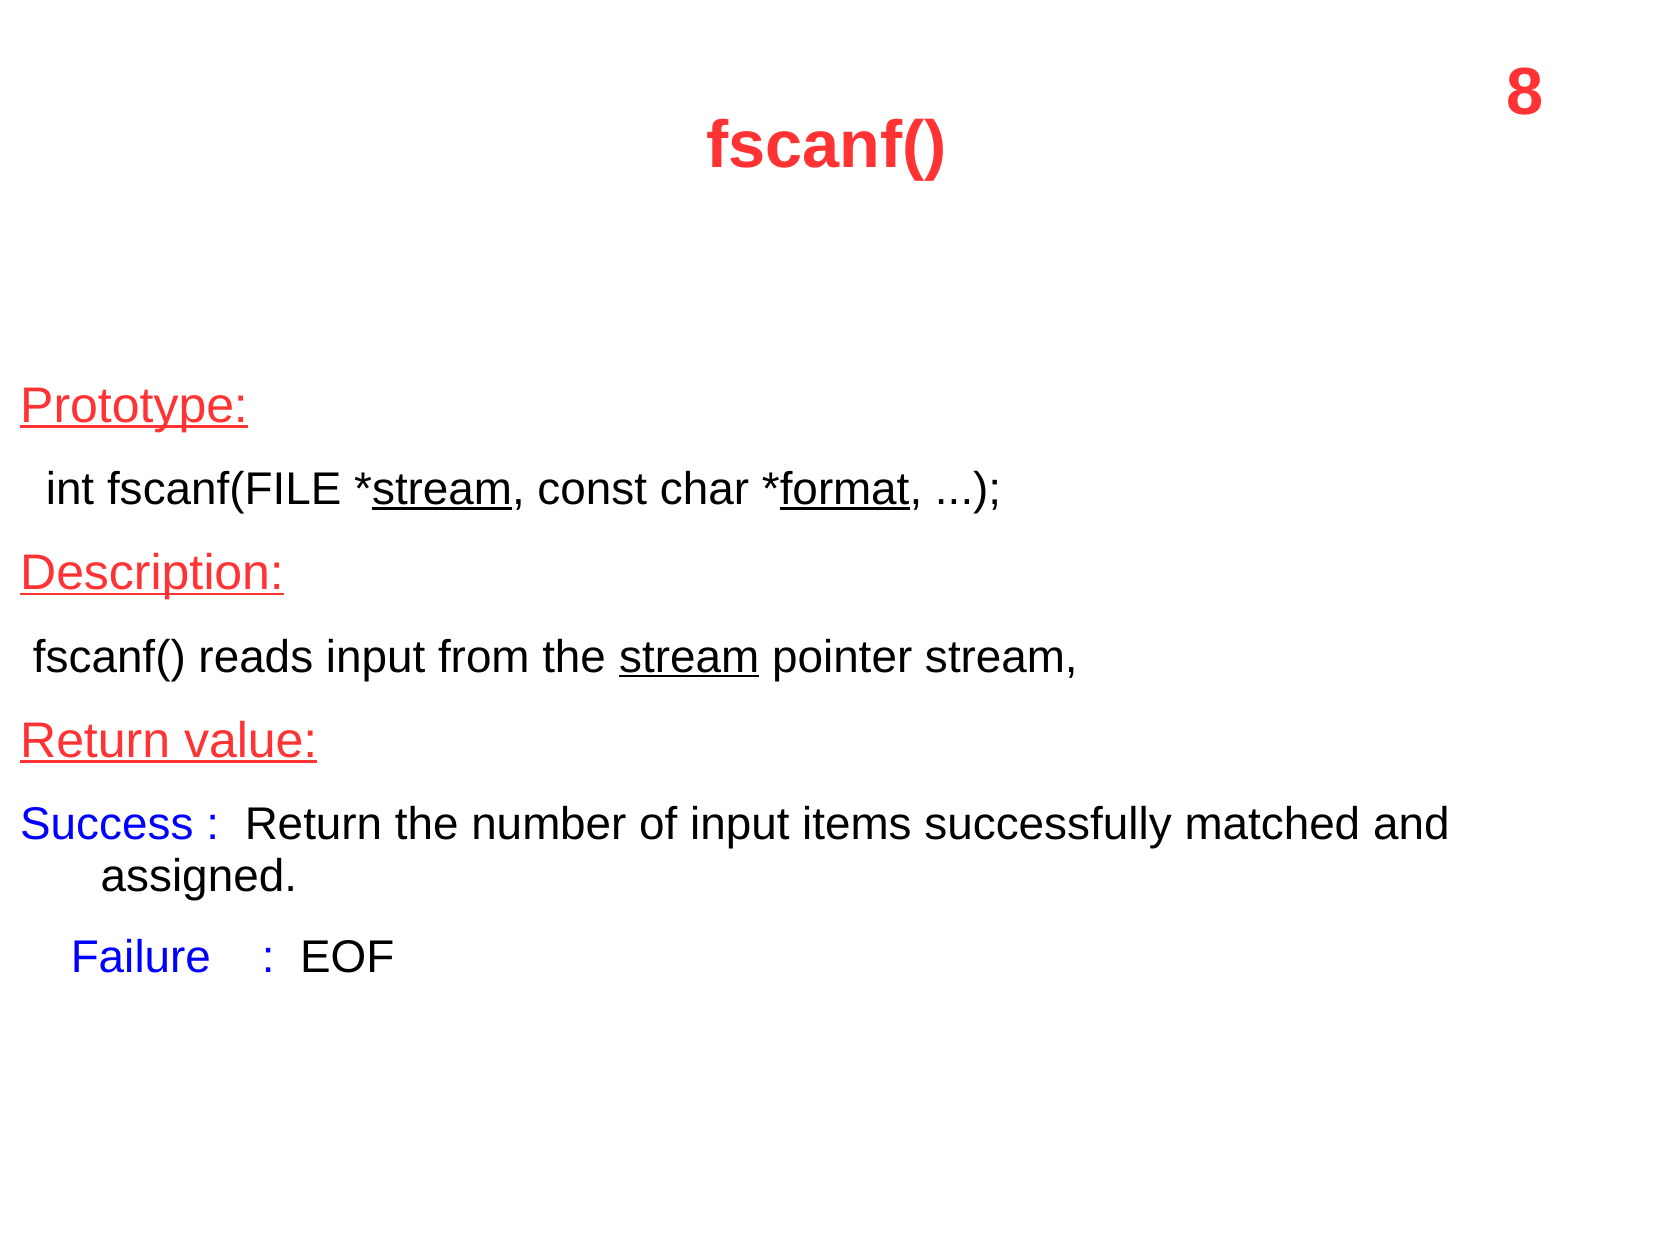

# fscanf()
8
Prototype:
 int fscanf(FILE *stream, const char *format, ...);
Description:
 fscanf() reads input from the stream pointer stream,
Return value:
Success : Return the number of input items successfully matched and 				 assigned.
 	Failure : EOF